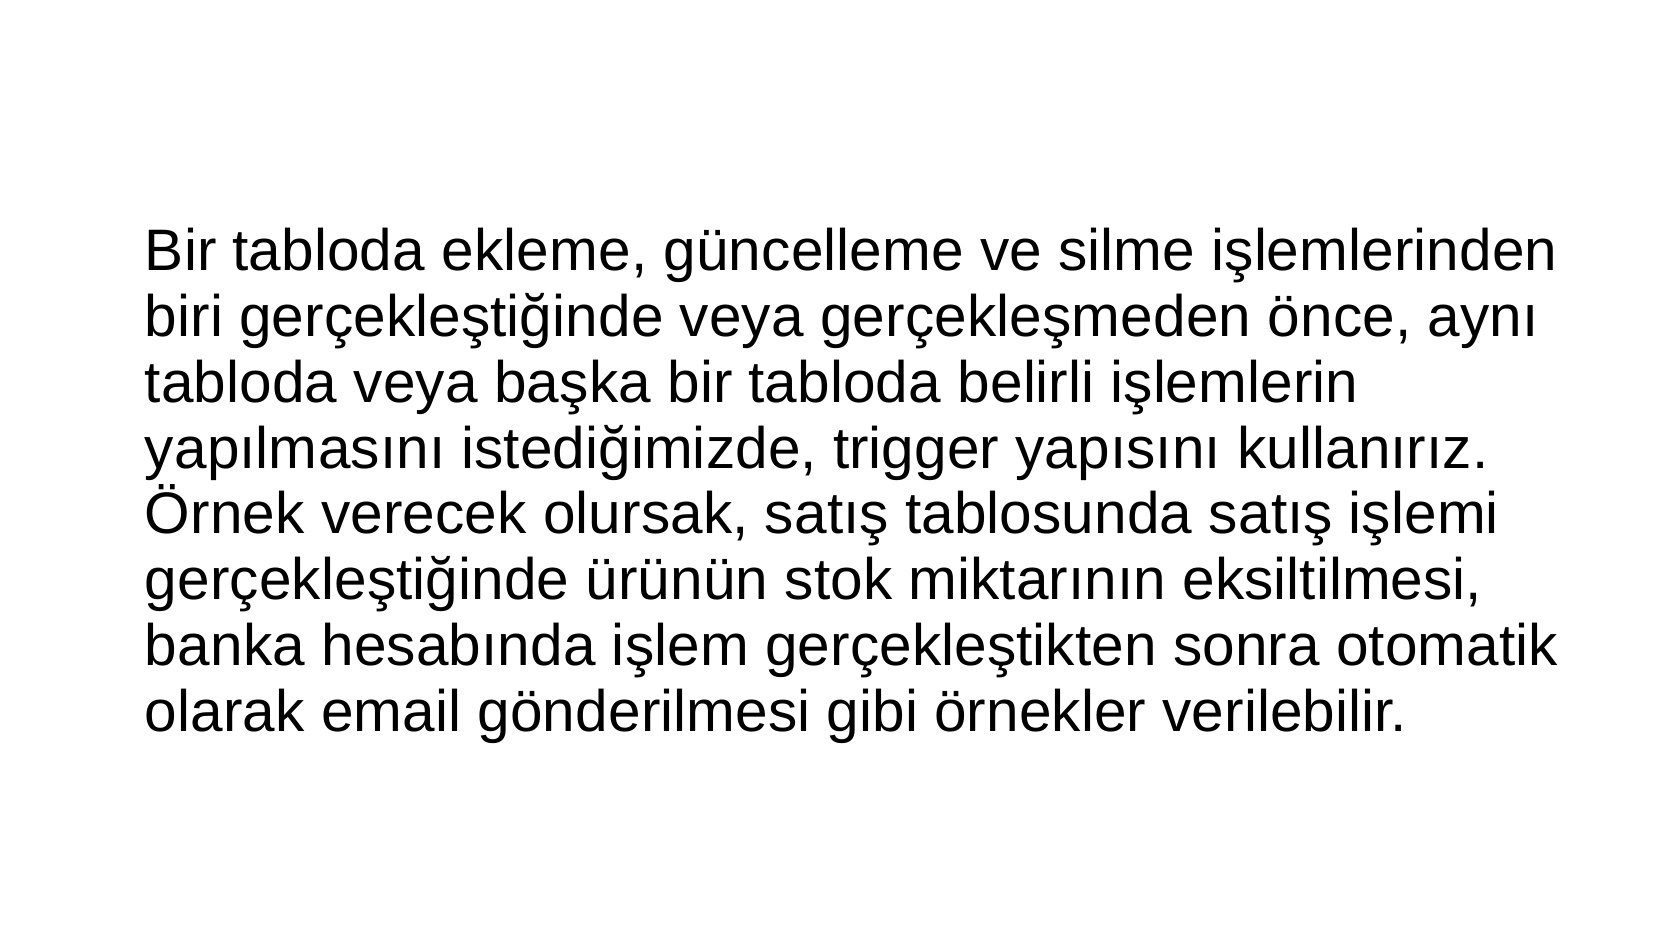

#
Bir tabloda ekleme, güncelleme ve silme işlemlerinden biri gerçekleştiğinde veya gerçekleşmeden önce, aynı tabloda veya başka bir tabloda belirli işlemlerin yapılmasını istediğimizde, trigger yapısını kullanırız. Örnek verecek olursak, satış tablosunda satış işlemi gerçekleştiğinde ürünün stok miktarının eksiltilmesi, banka hesabında işlem gerçekleştikten sonra otomatik olarak email gönderilmesi gibi örnekler verilebilir.